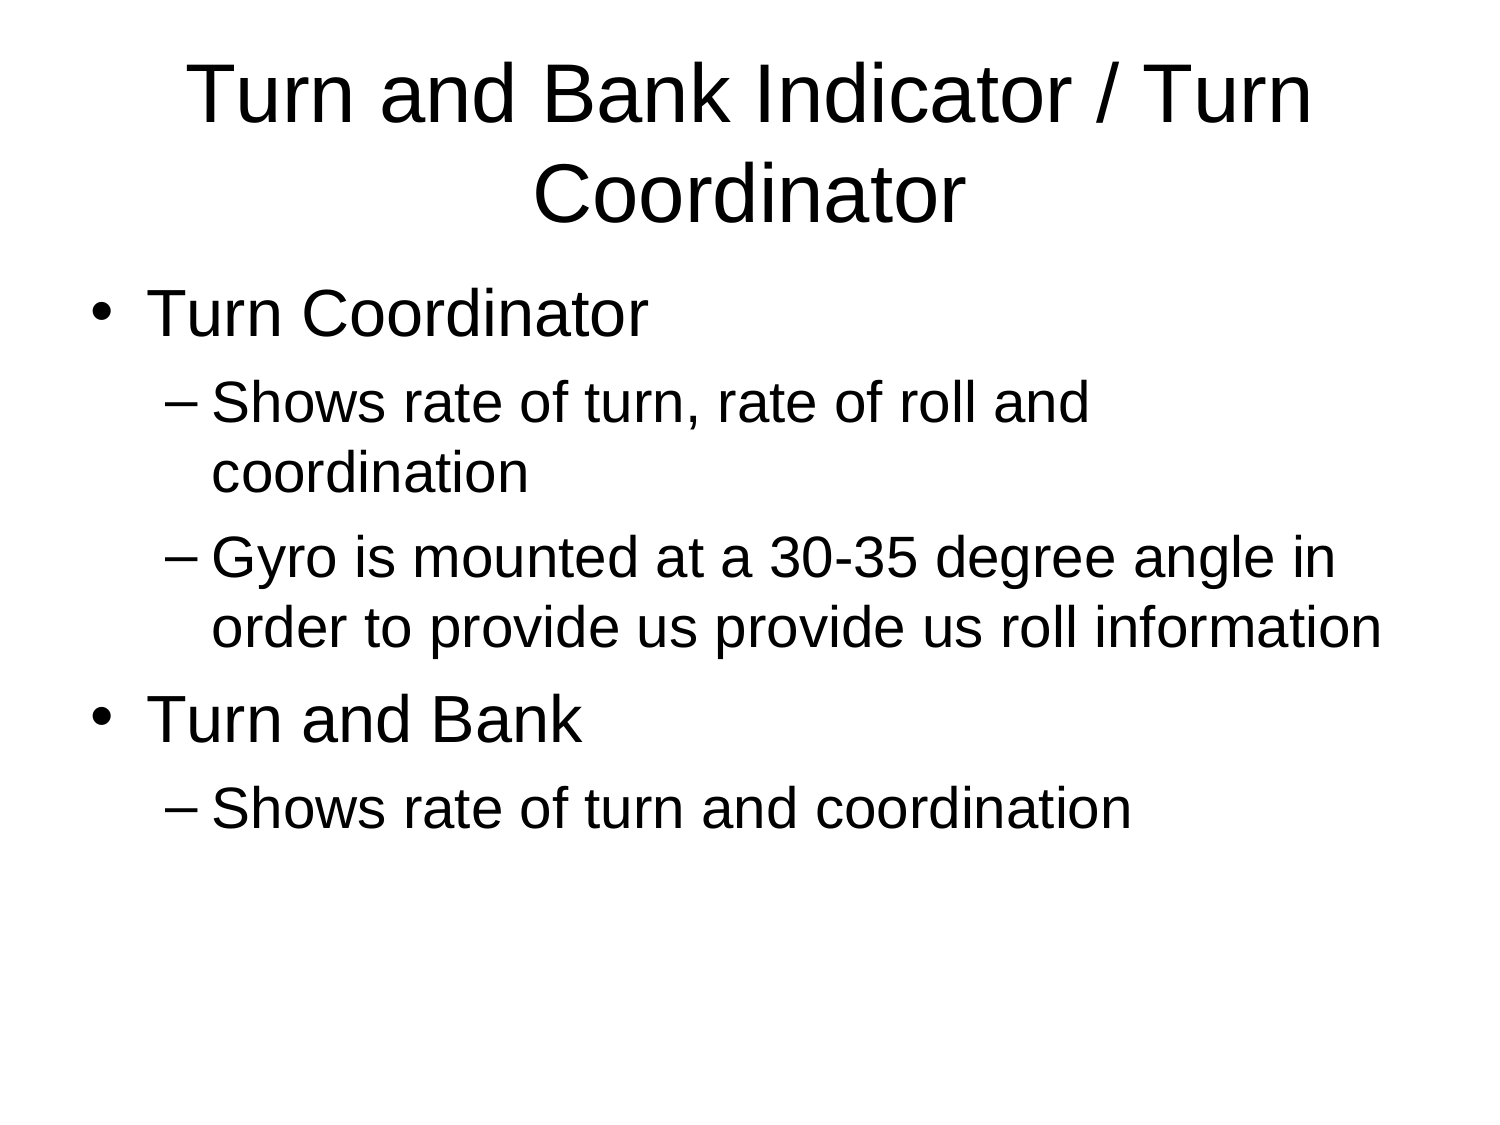

# Turn and Bank Indicator / Turn Coordinator
Turn Coordinator
Shows rate of turn, rate of roll and coordination
Gyro is mounted at a 30-35 degree angle in order to provide us provide us roll information
Turn and Bank
Shows rate of turn and coordination